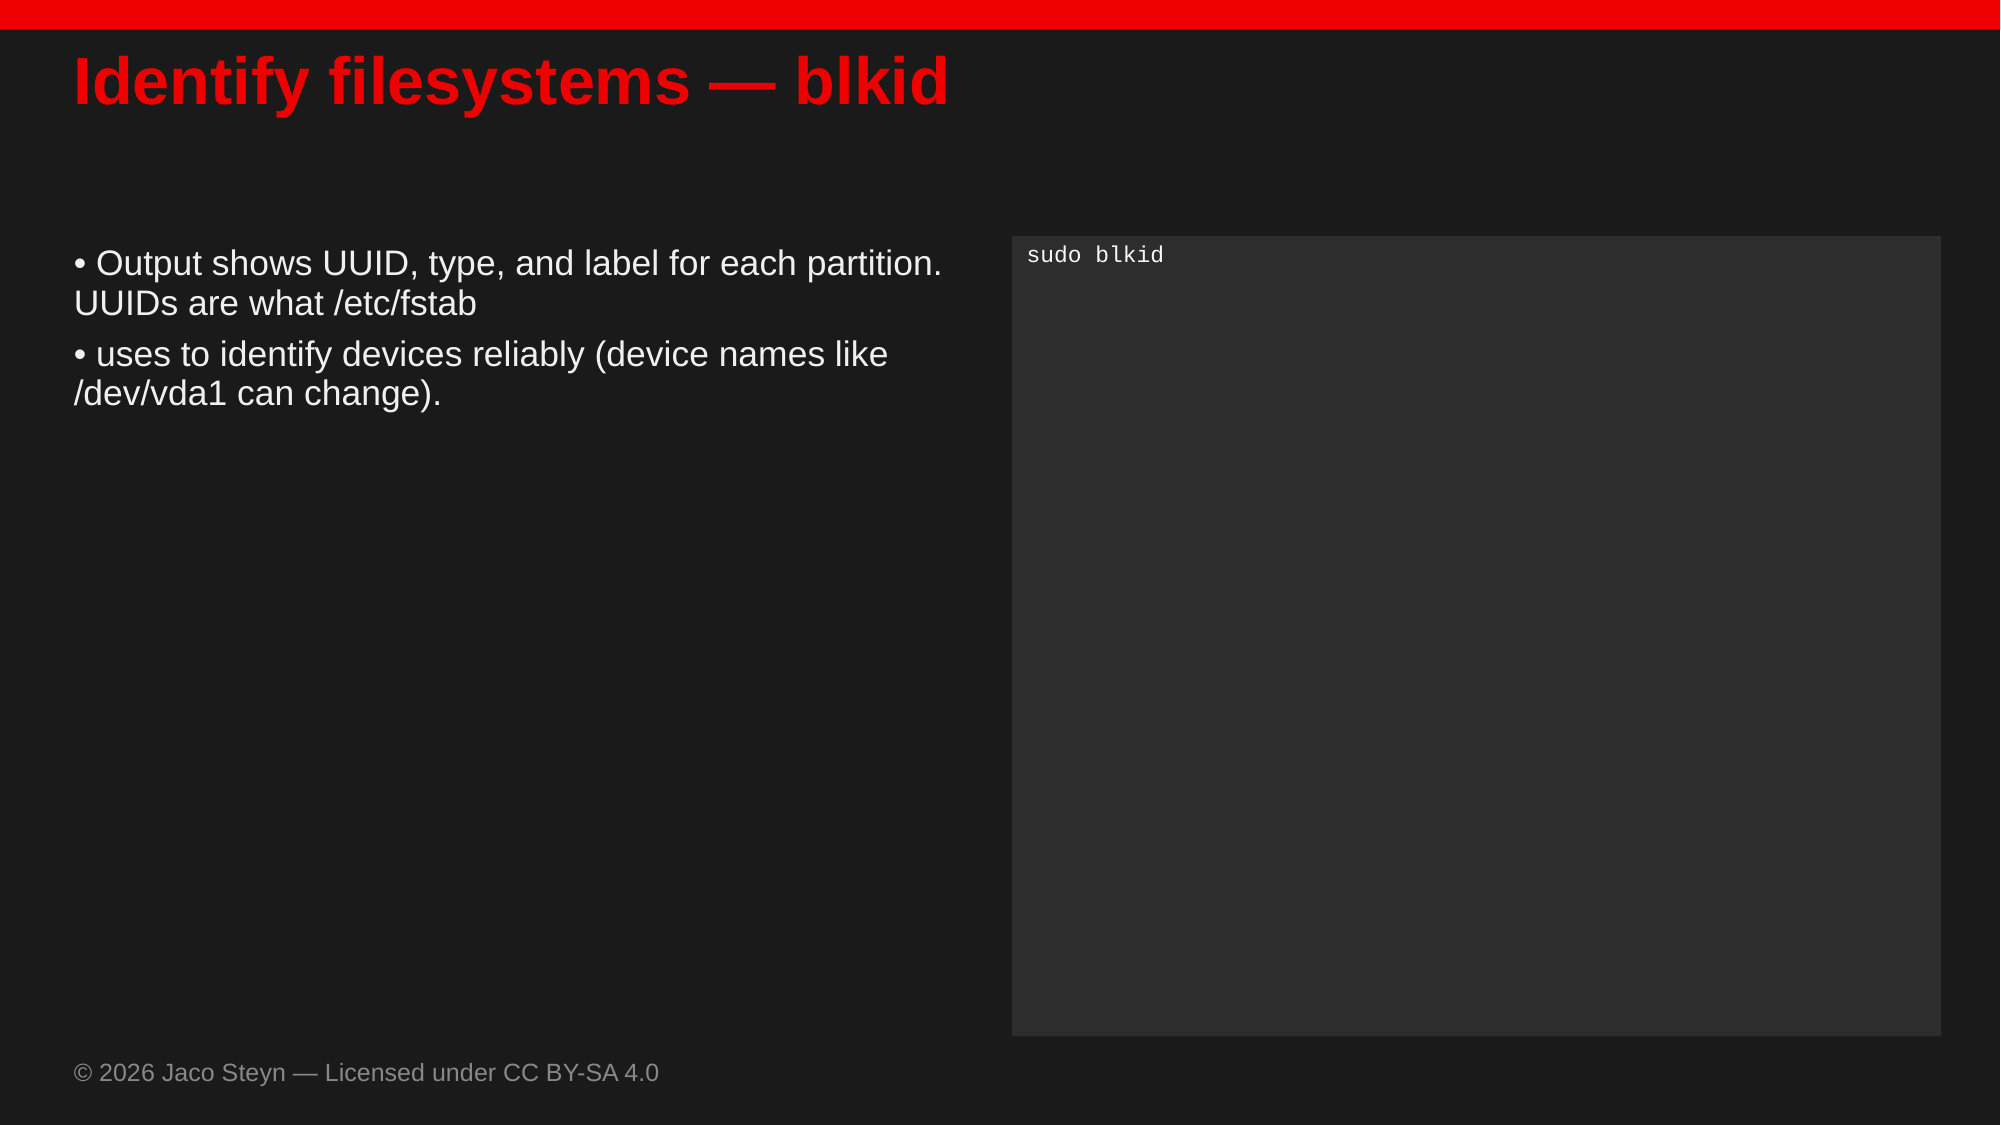

Identify filesystems — blkid
• Output shows UUID, type, and label for each partition. UUIDs are what /etc/fstab
• uses to identify devices reliably (device names like /dev/vda1 can change).
sudo blkid
© 2026 Jaco Steyn — Licensed under CC BY-SA 4.0